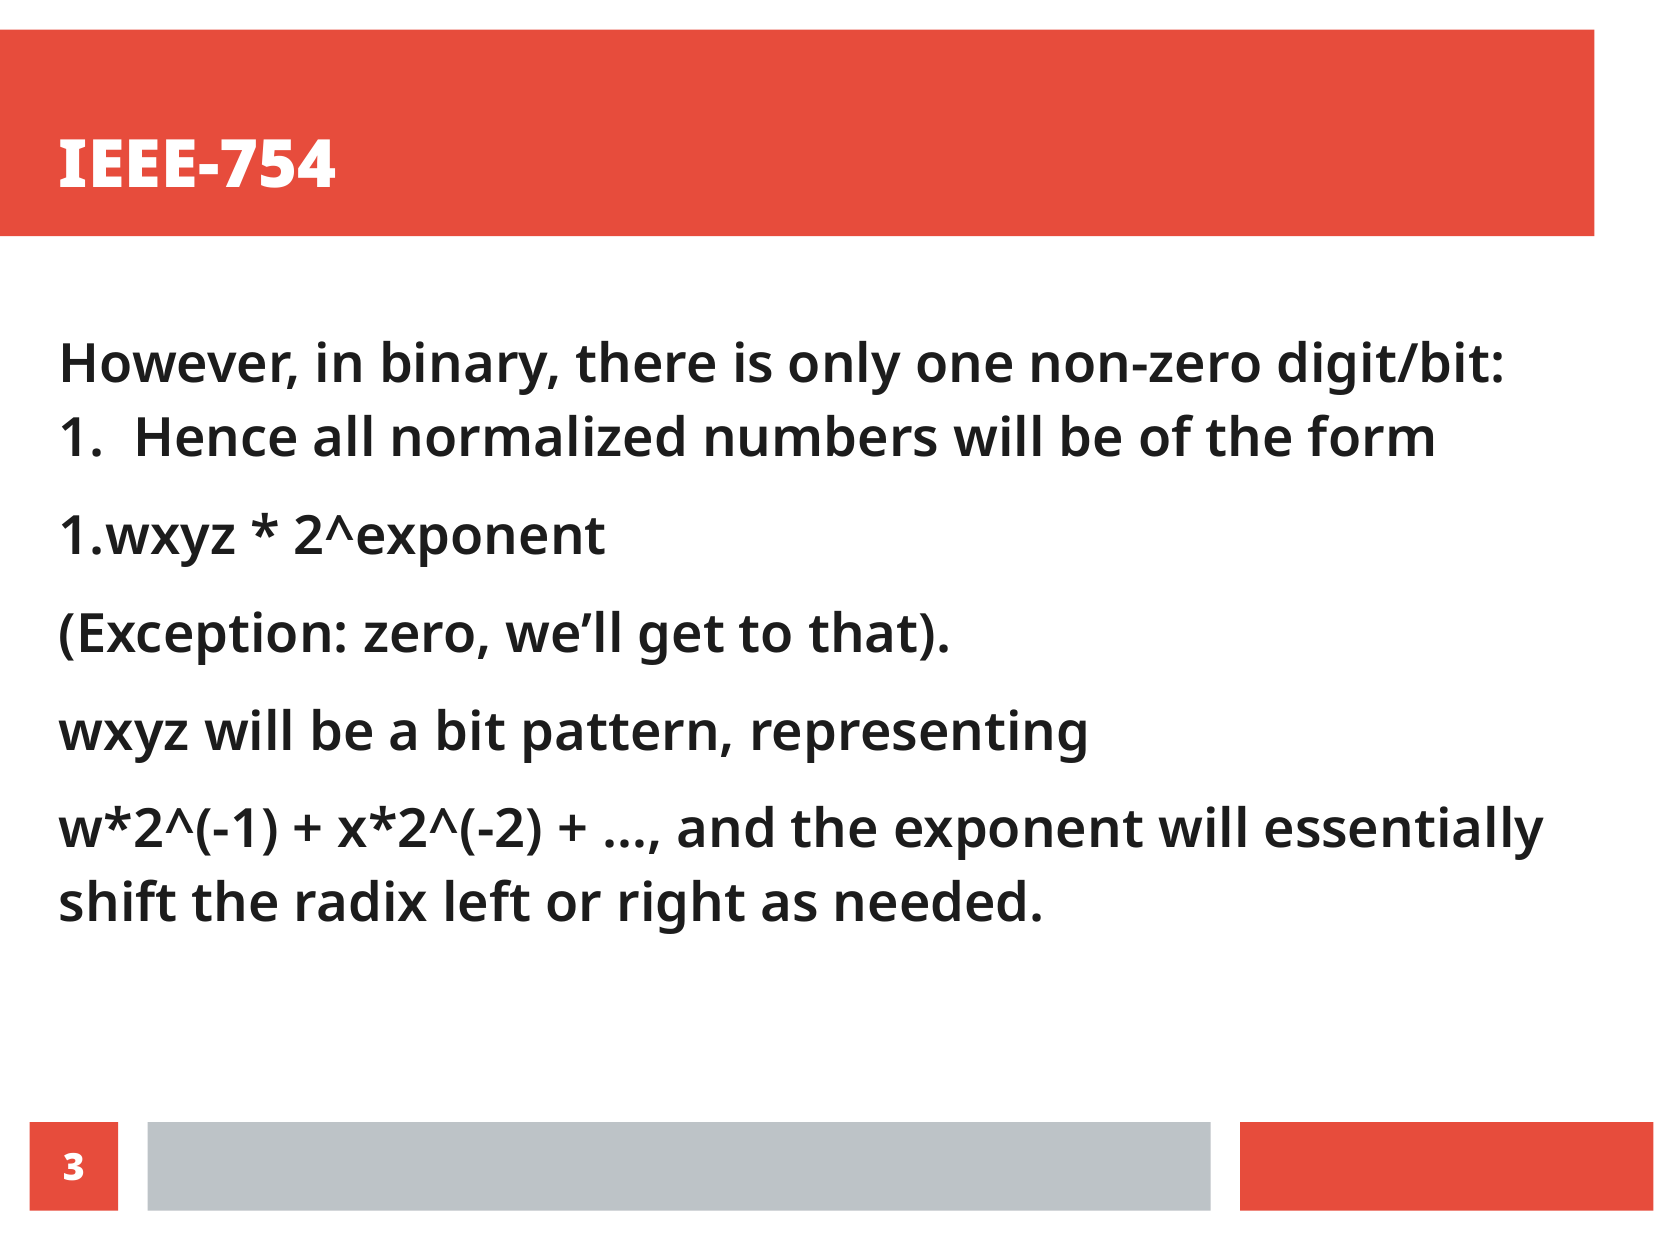

# IEEE-754
However, in binary, there is only one non-zero digit/bit: 1. Hence all normalized numbers will be of the form
1.wxyz * 2^exponent
(Exception: zero, we’ll get to that).
wxyz will be a bit pattern, representing
w*2^(-1) + x*2^(-2) + …, and the exponent will essentially shift the radix left or right as needed.
3